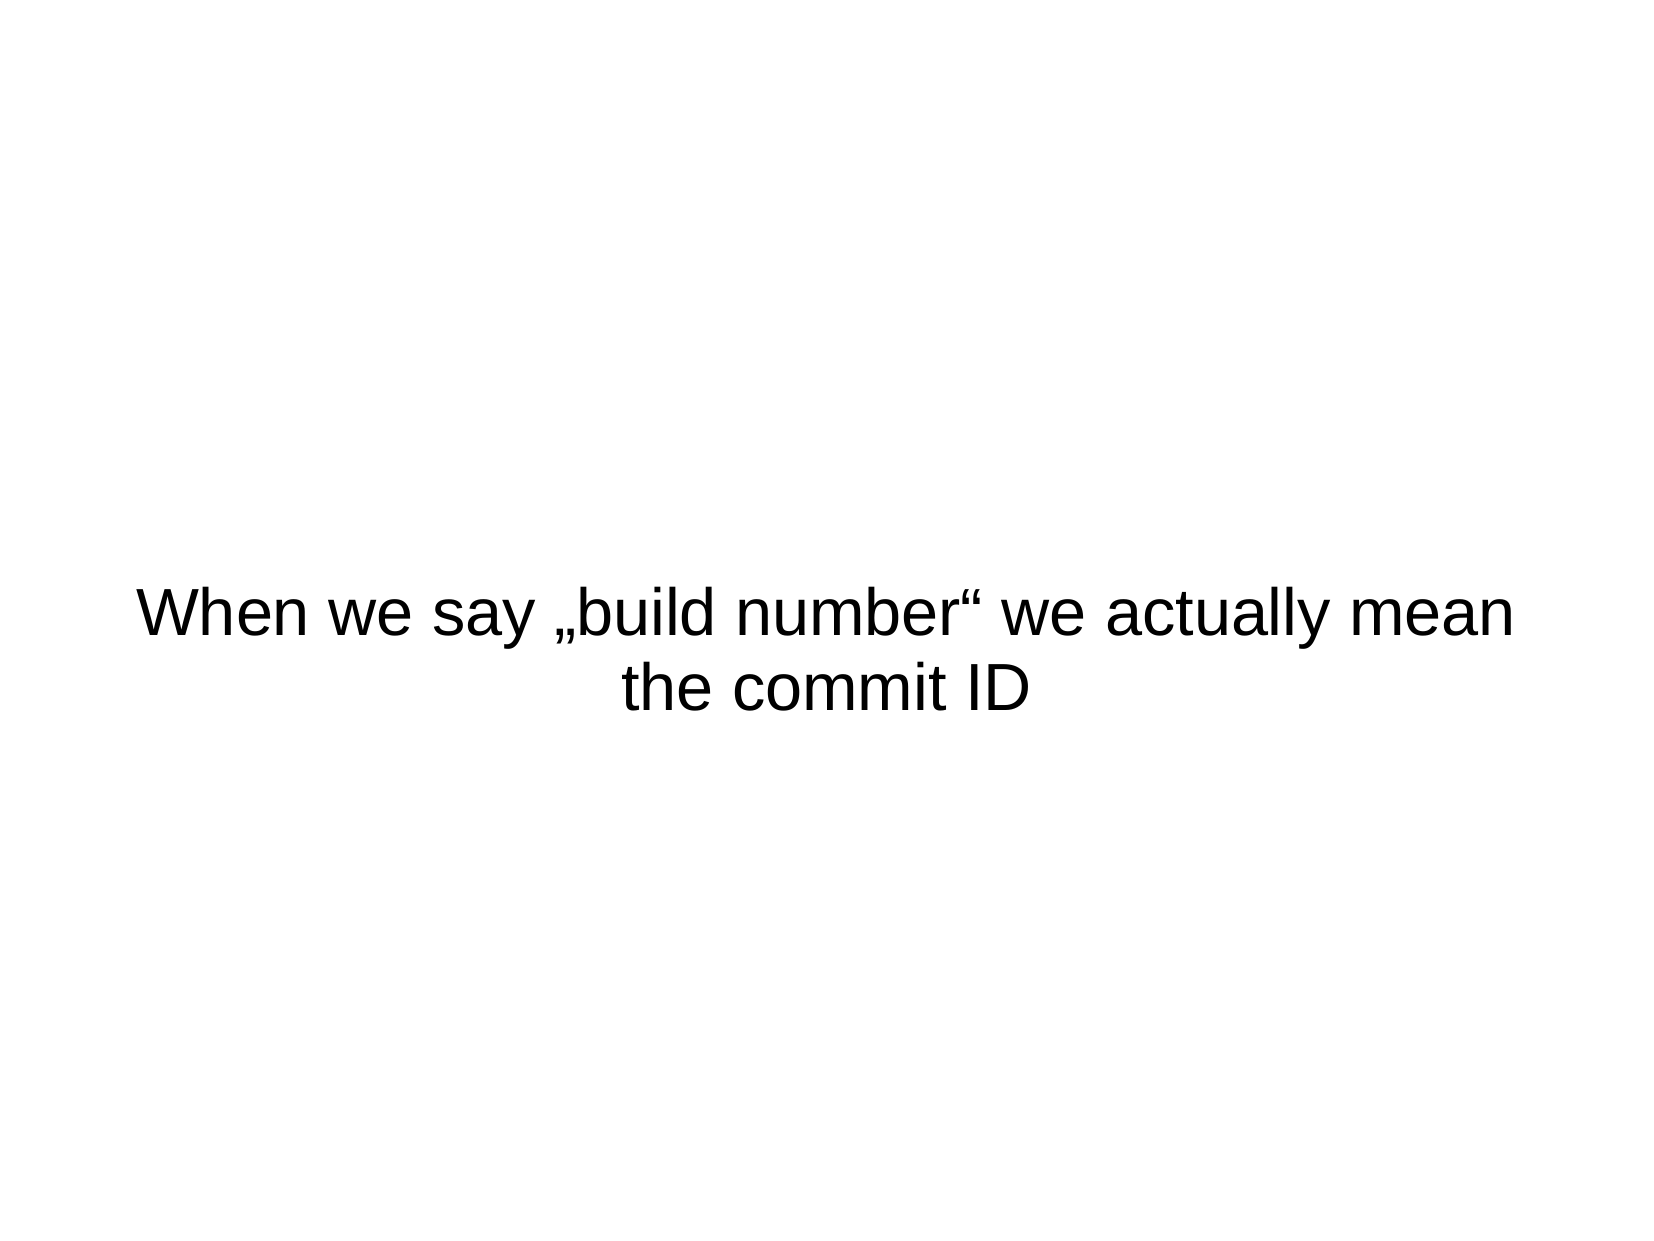

# When we say „build number“ we actually mean the commit ID